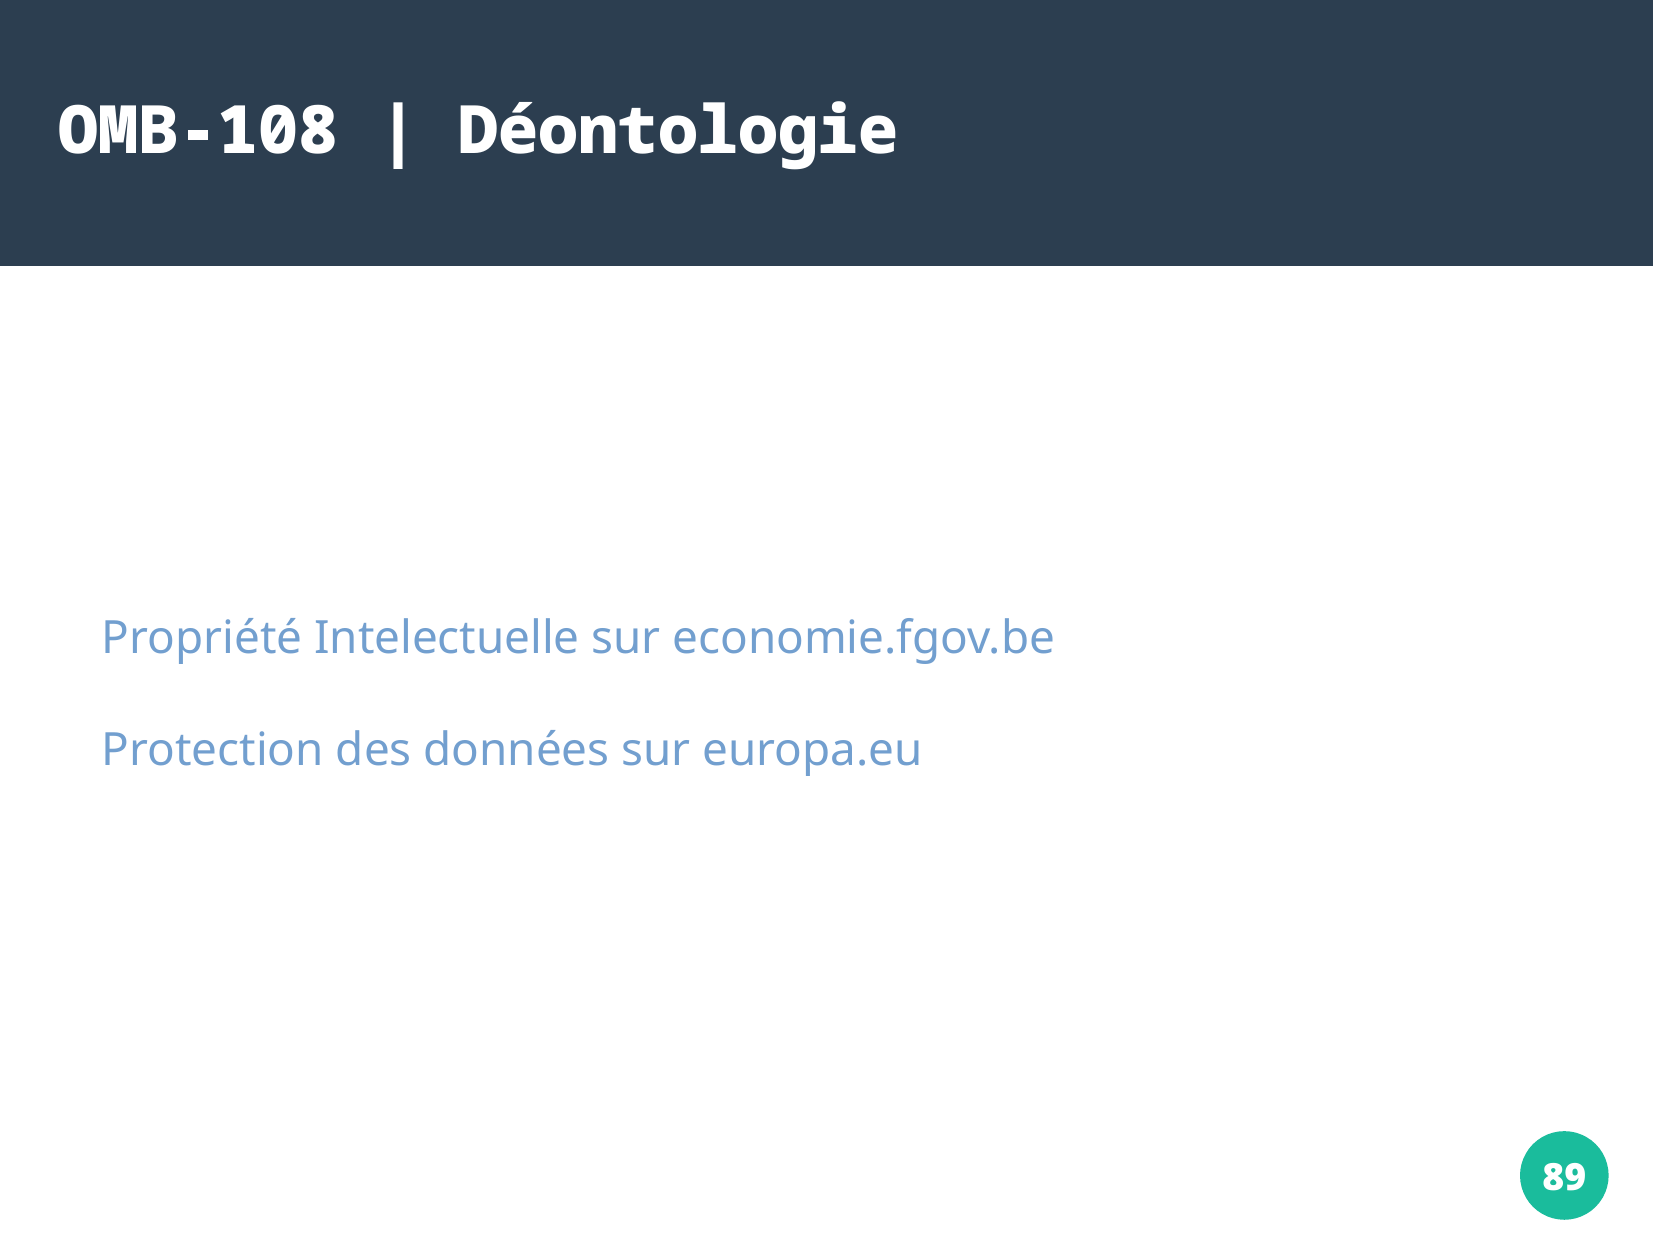

# OMB-108 | Déontologie
Propriété Intelectuelle sur economie.fgov.be
Protection des données sur europa.eu
89